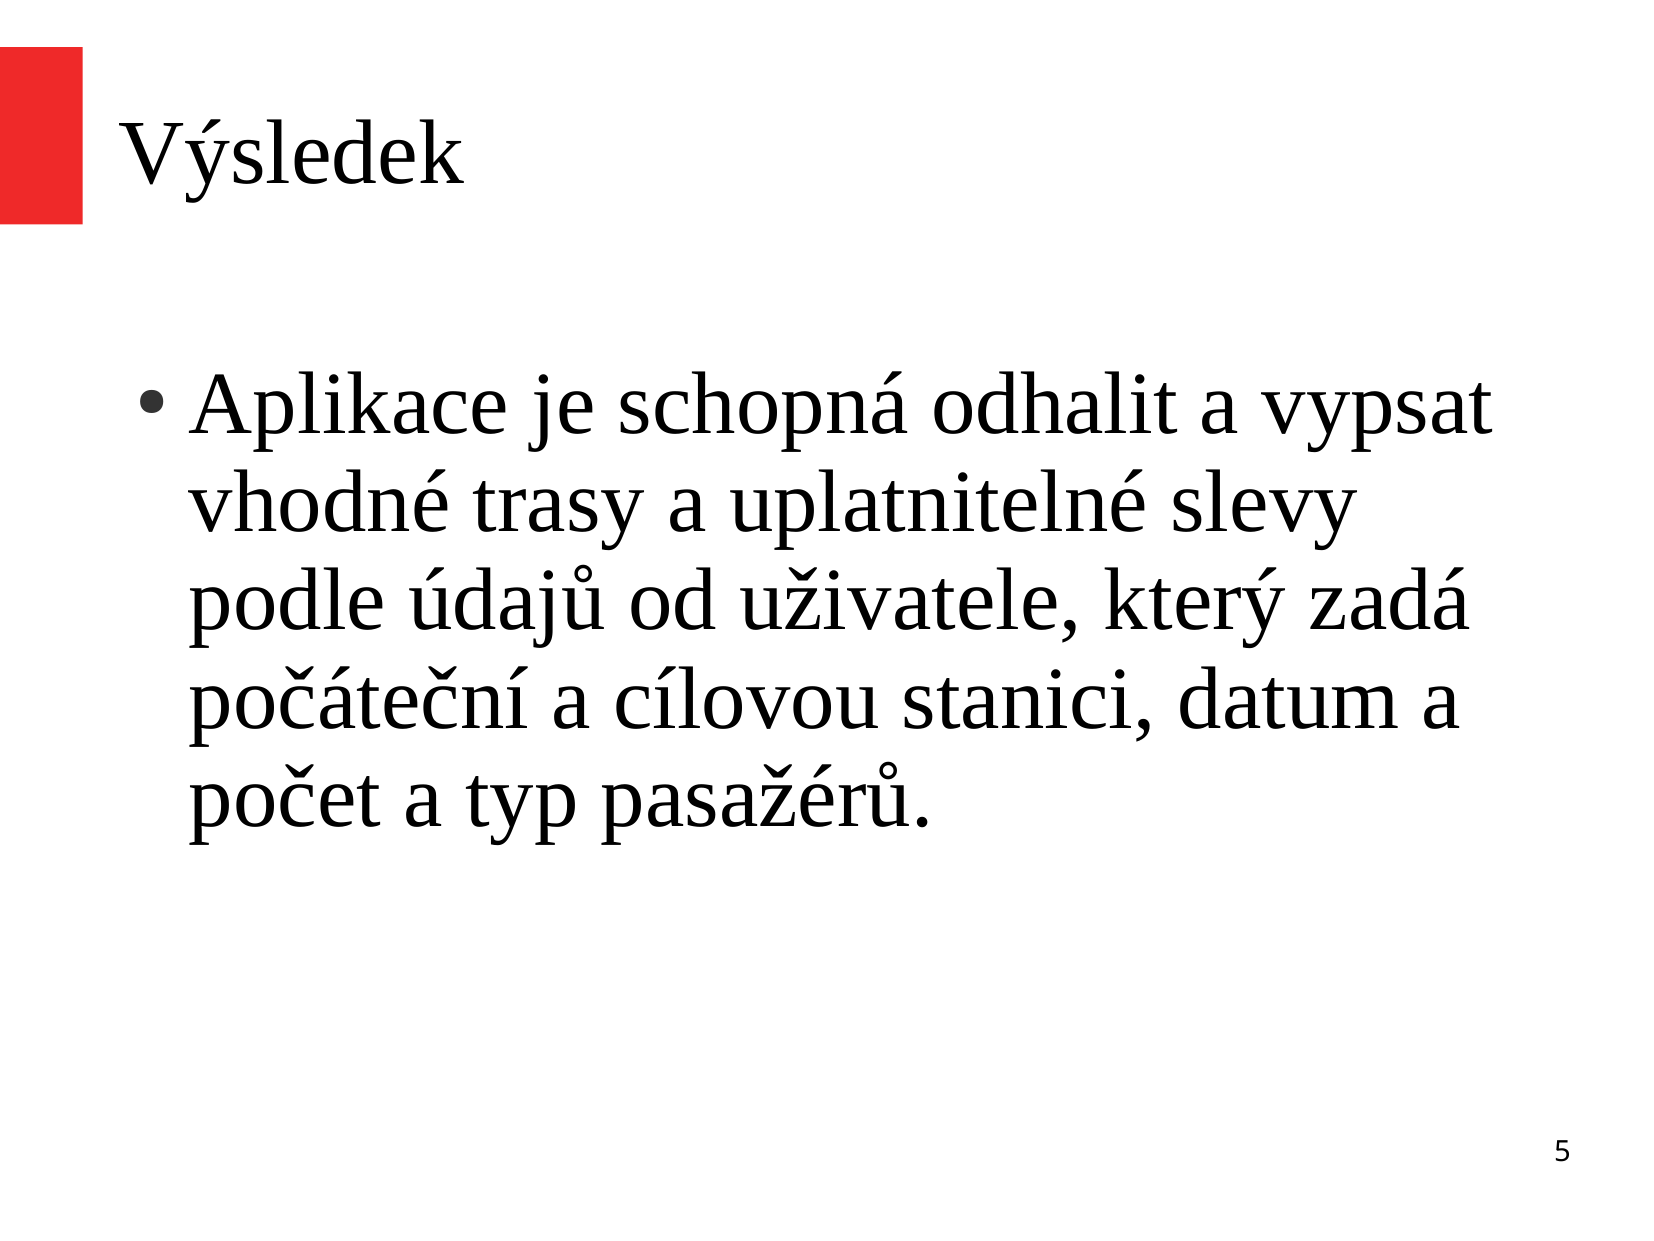

# Výsledek
Aplikace je schopná odhalit a vypsat vhodné trasy a uplatnitelné slevy podle údajů od uživatele, který zadá počáteční a cílovou stanici, datum a počet a typ pasažérů.
5